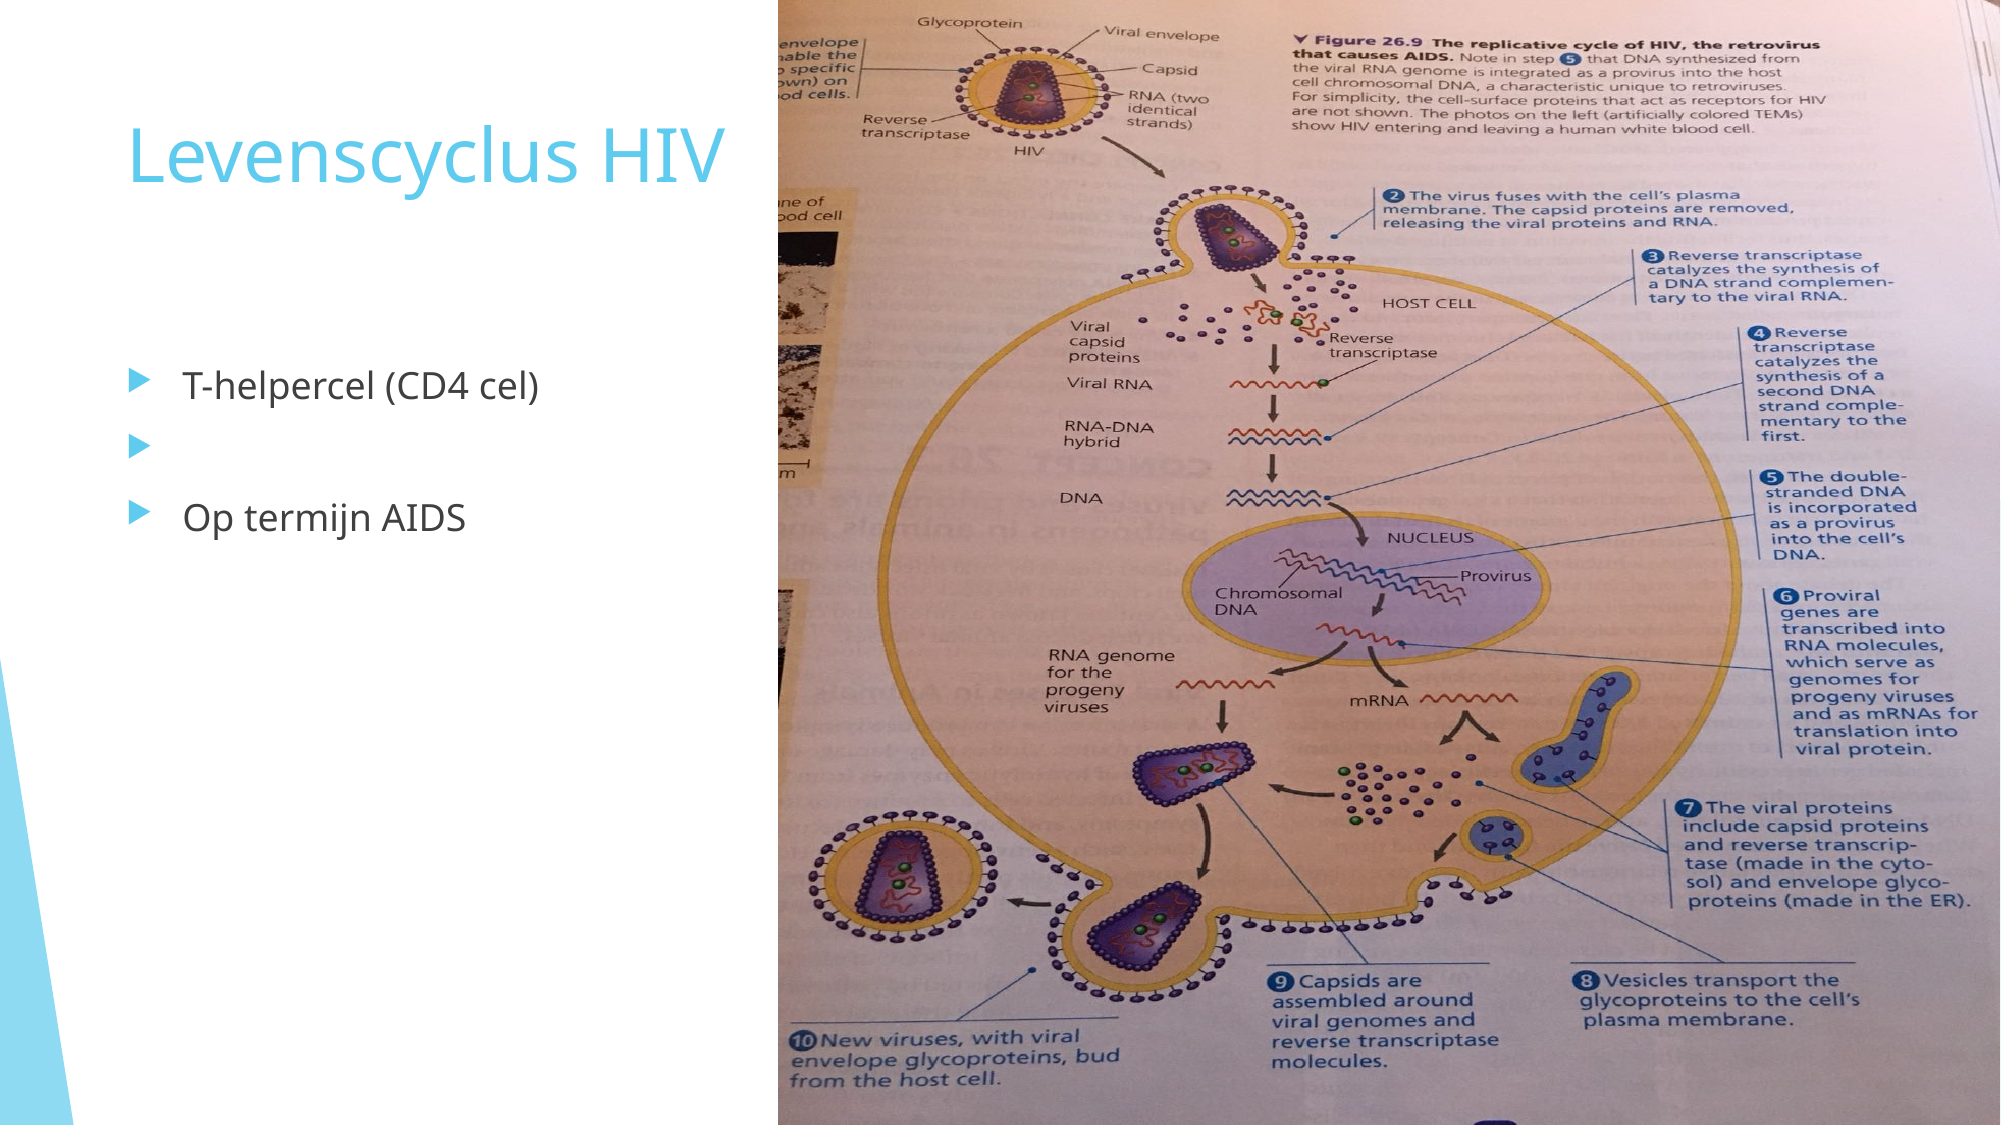

# Levenscyclus HIV
T-helpercel (CD4 cel)
Op termijn AIDS